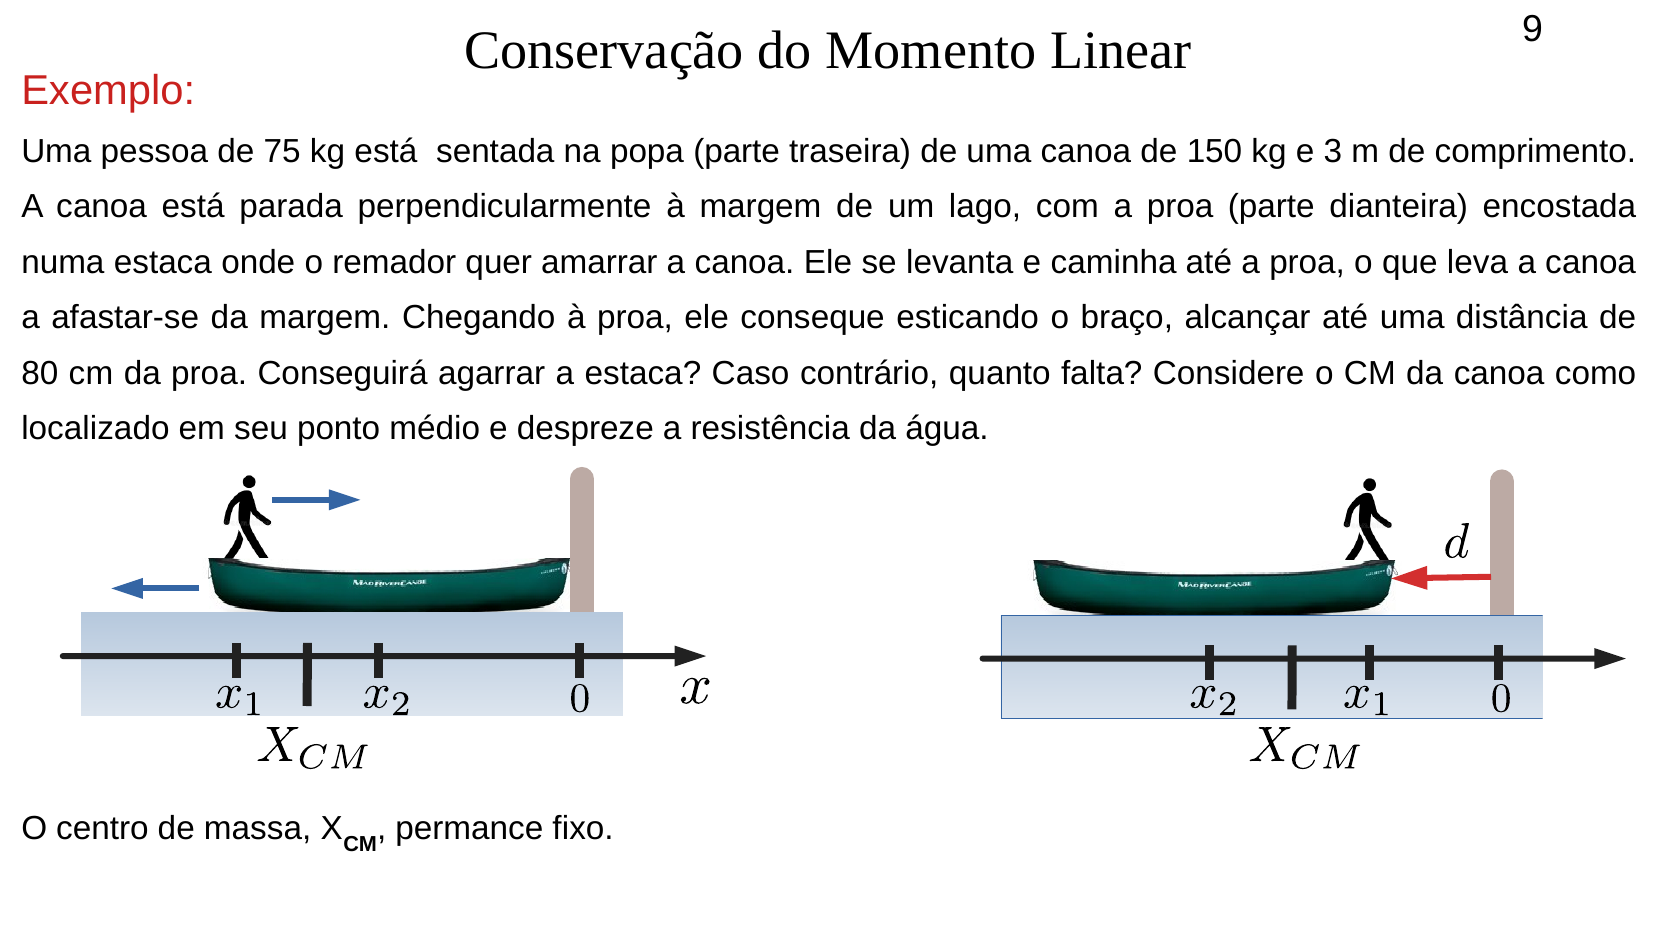

Conservação do Momento Linear
Exemplo:
Uma pessoa de 75 kg está sentada na popa (parte traseira) de uma canoa de 150 kg e 3 m de comprimento. A canoa está parada perpendicularmente à margem de um lago, com a proa (parte dianteira) encostada numa estaca onde o remador quer amarrar a canoa. Ele se levanta e caminha até a proa, o que leva a canoa a afastar-se da margem. Chegando à proa, ele conseque esticando o braço, alcançar até uma distância de 80 cm da proa. Conseguirá agarrar a estaca? Caso contrário, quanto falta? Considere o CM da canoa como localizado em seu ponto médio e despreze a resistência da água.
O centro de massa, XCM, permance fixo.